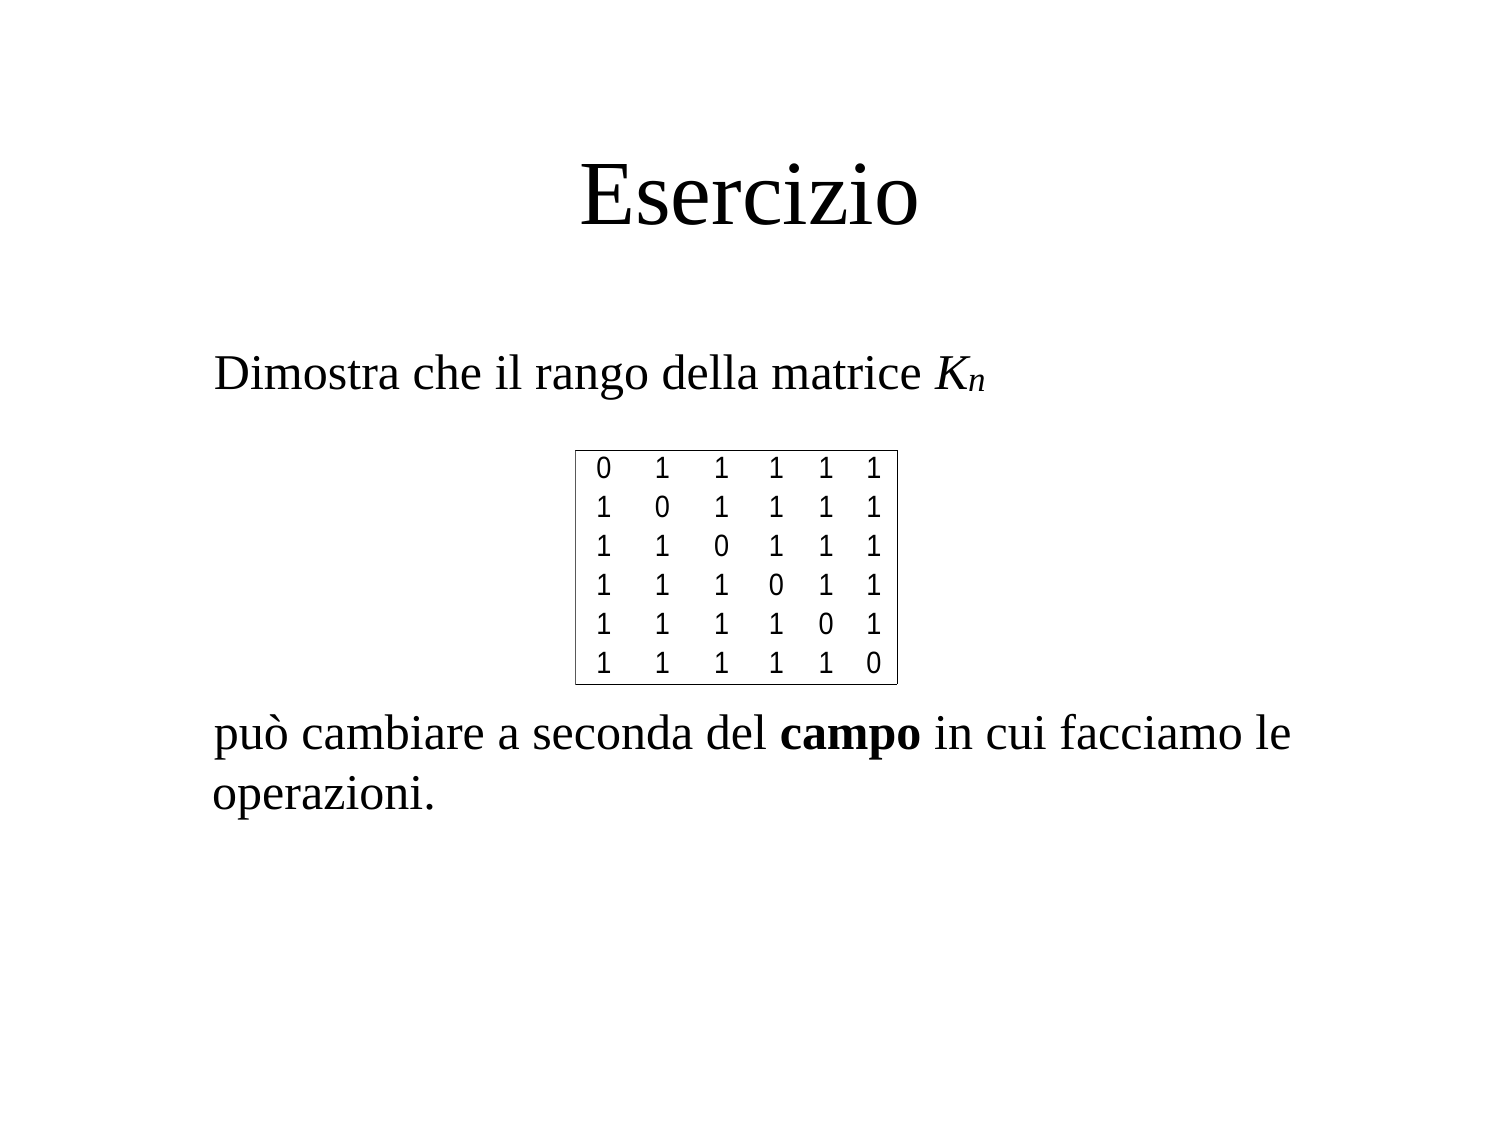

# Esercizio
Dimostra che il rango della matrice Kn
può cambiare a seconda del campo in cui facciamo le operazioni.